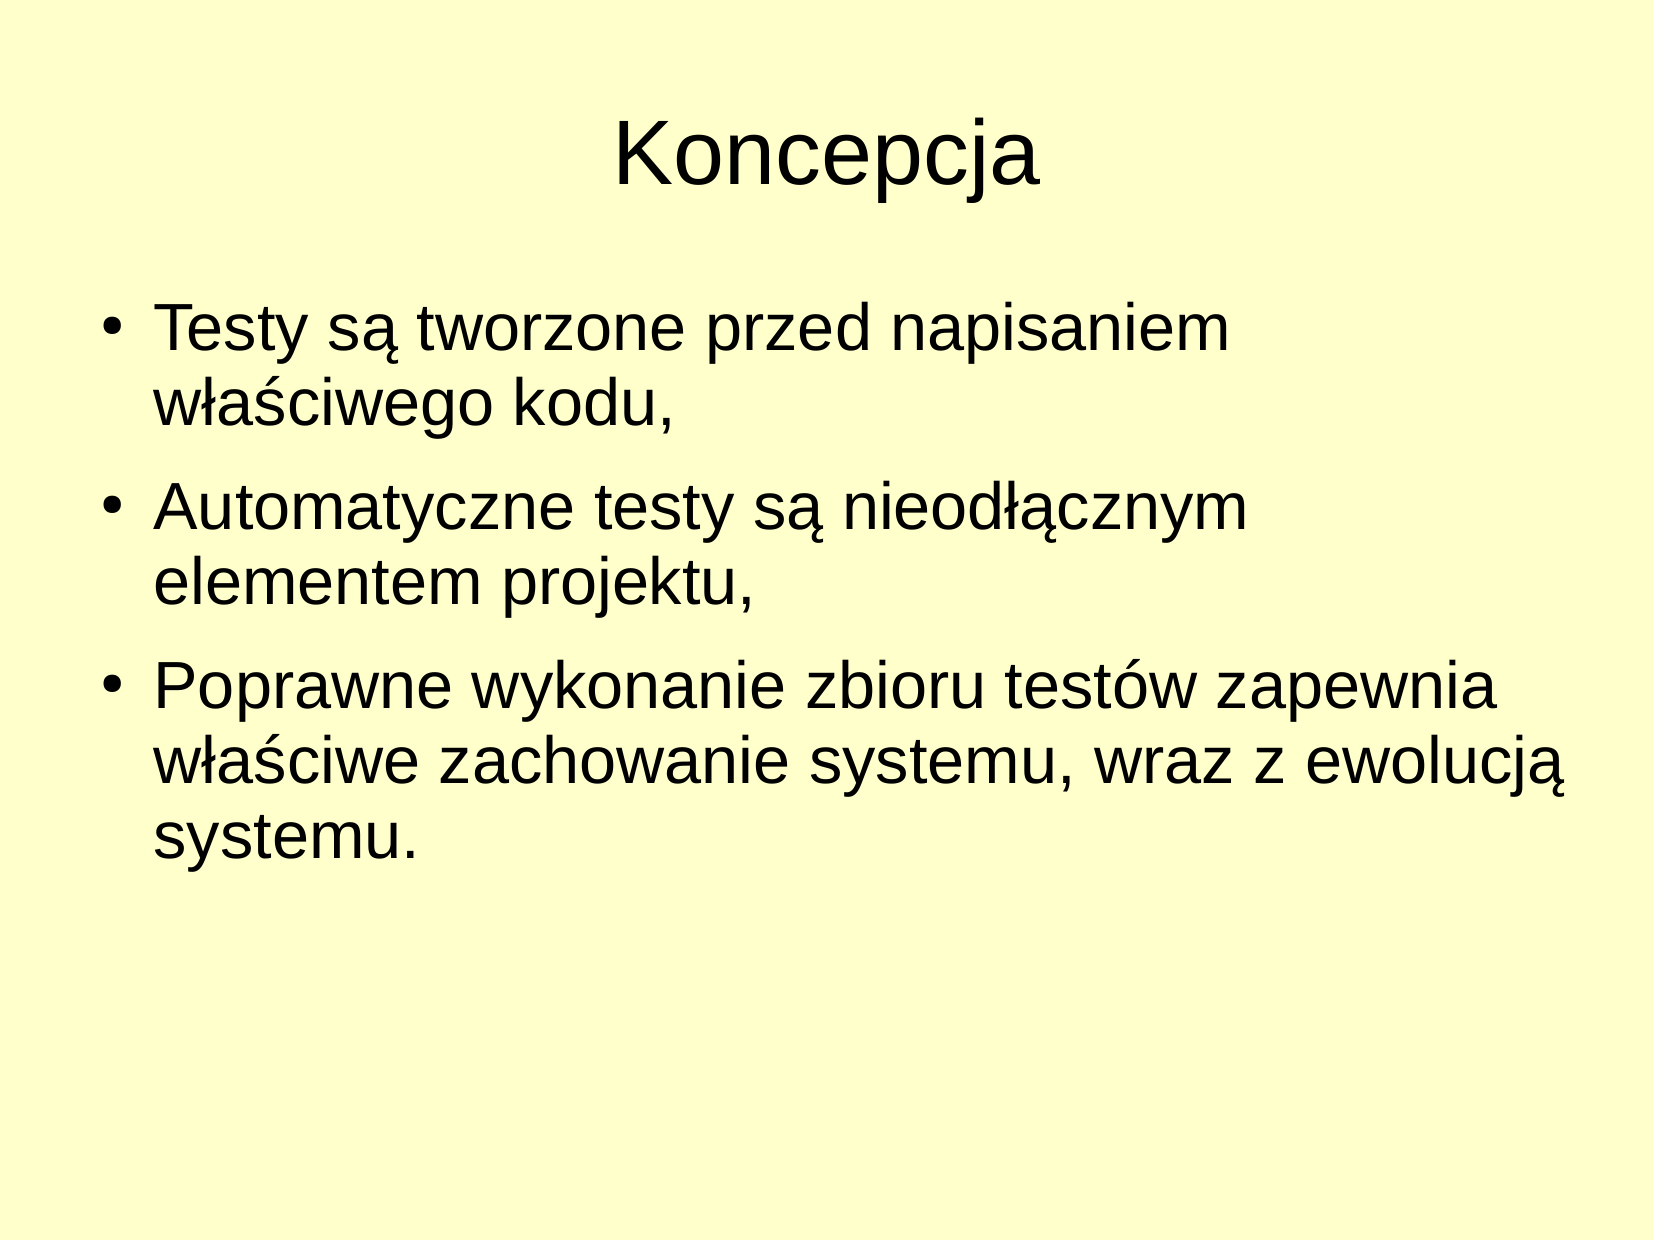

# Koncepcja
Testy są tworzone przed napisaniem właściwego kodu,
Automatyczne testy są nieodłącznym elementem projektu,
Poprawne wykonanie zbioru testów zapewnia właściwe zachowanie systemu, wraz z ewolucją systemu.